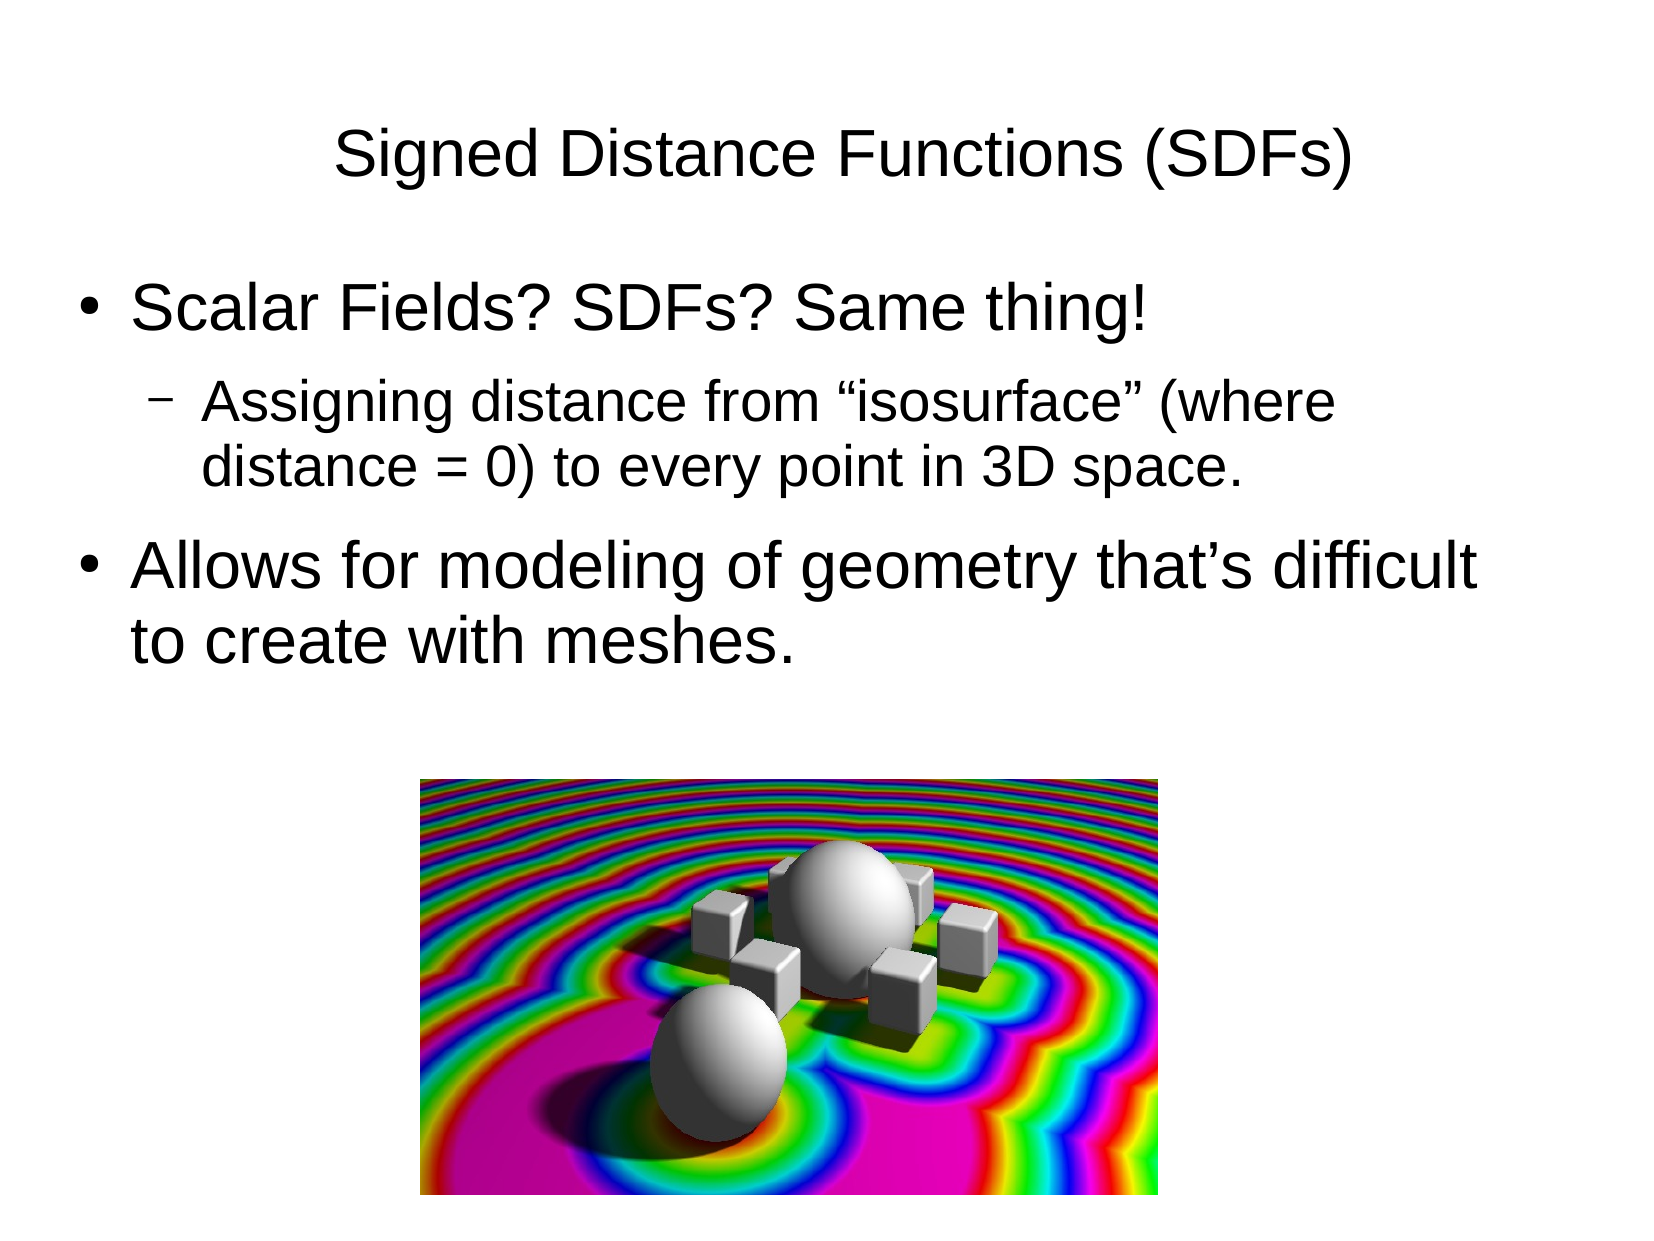

# Signed Distance Functions (SDFs)
Scalar Fields? SDFs? Same thing!
Assigning distance from “isosurface” (where distance = 0) to every point in 3D space.
Allows for modeling of geometry that’s difficult to create with meshes.